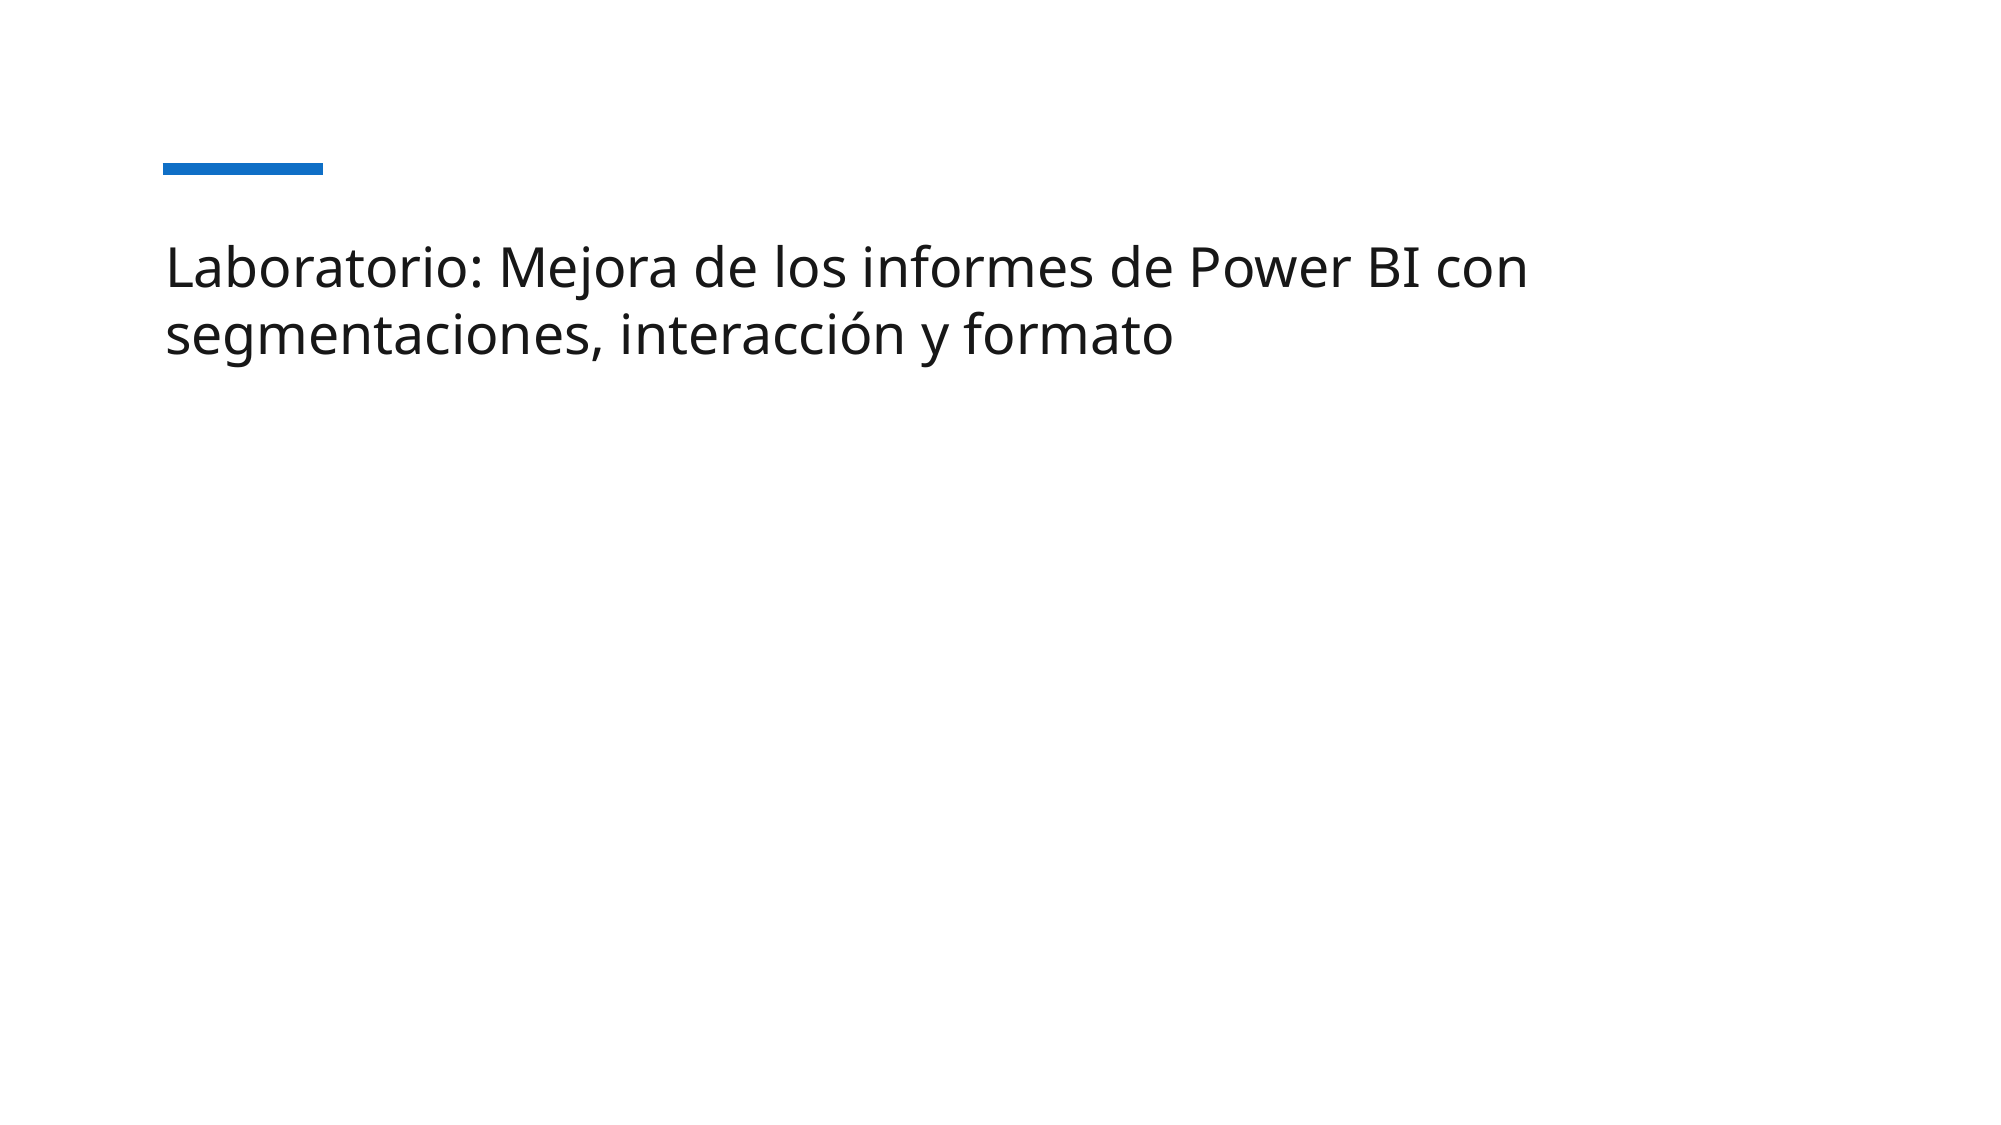

# Laboratorio: Mejora de los informes de Power BI con segmentaciones, interacción y formato